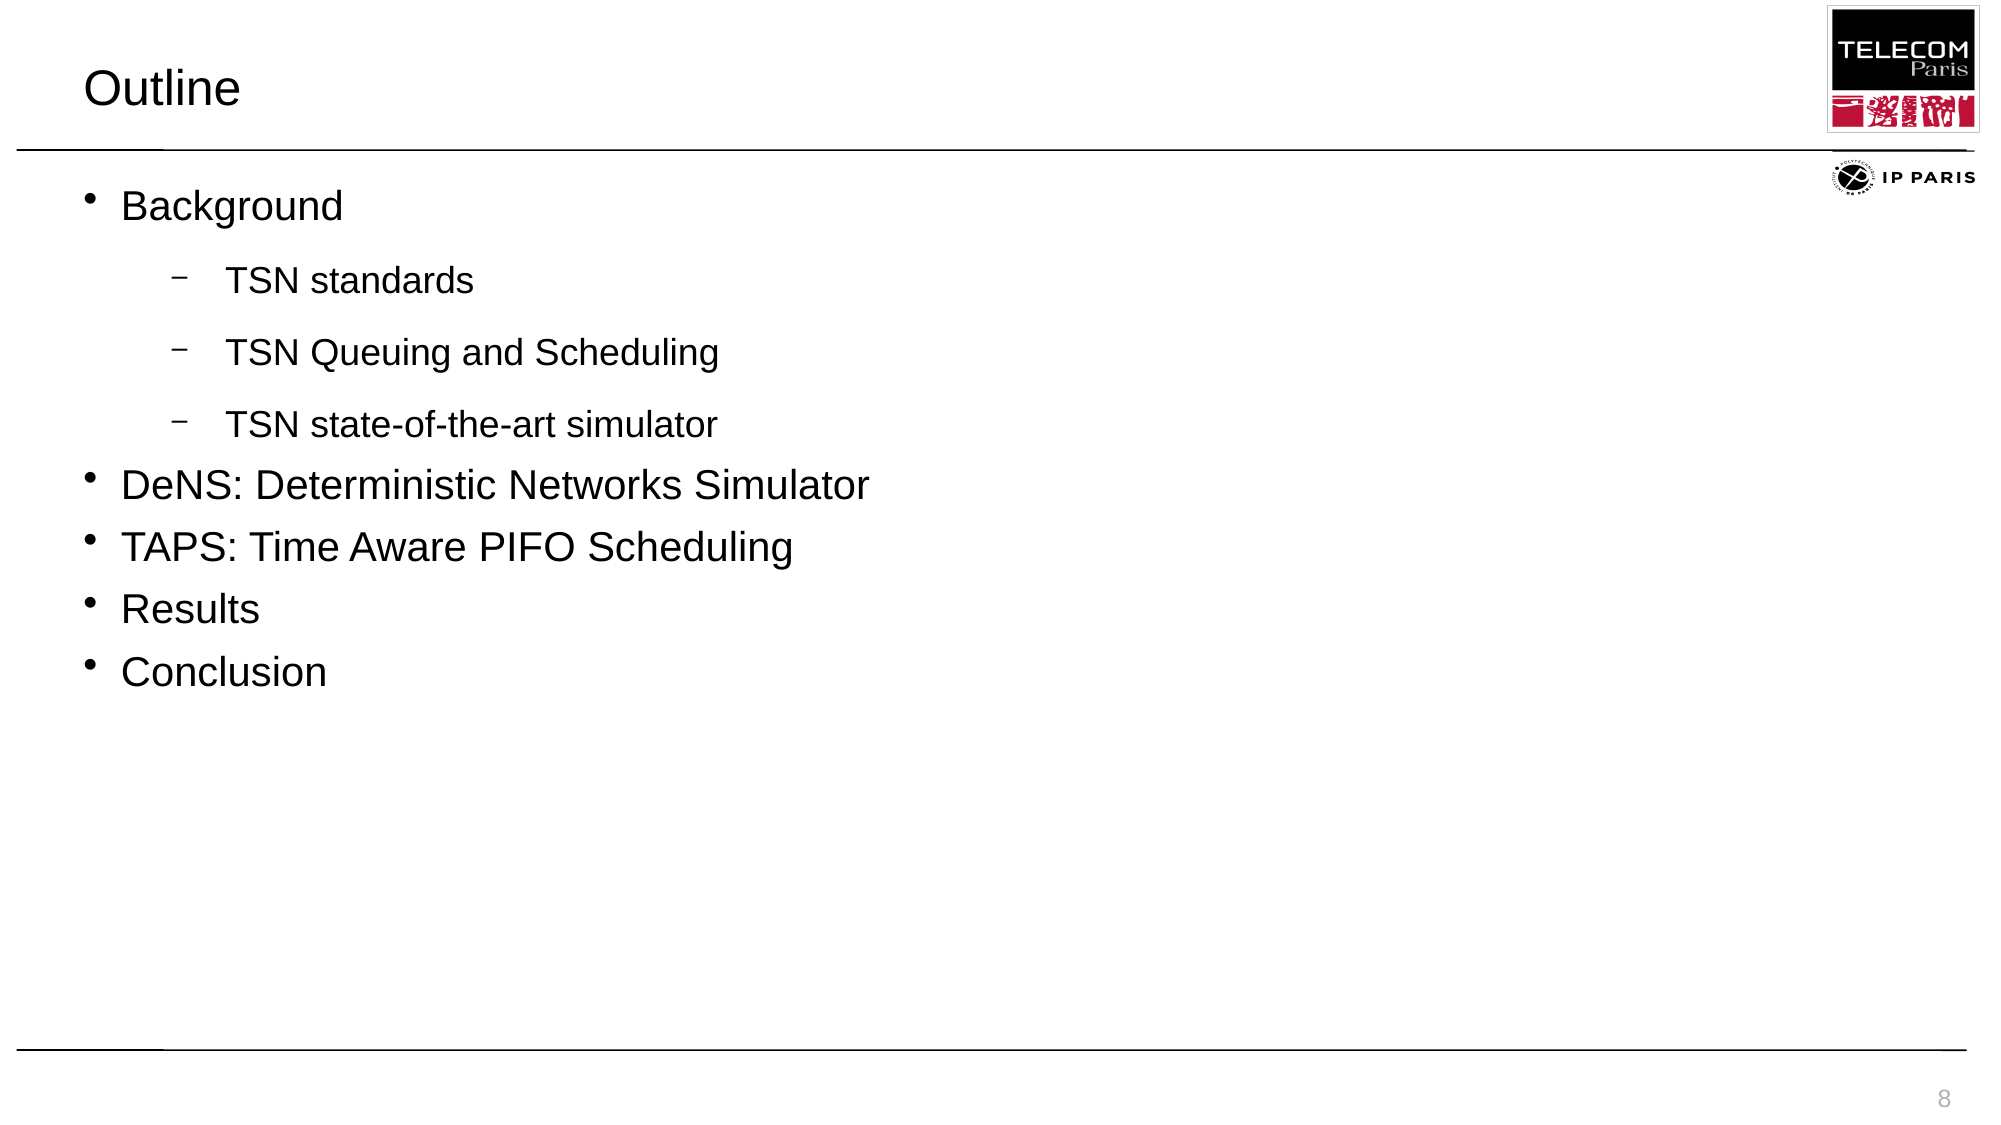

# Outline
Background
TSN standards
TSN Queuing and Scheduling
TSN state-of-the-art simulator
DeNS: Deterministic Networks Simulator
TAPS: Time Aware PIFO Scheduling
Results
Conclusion
Actual Stage
1